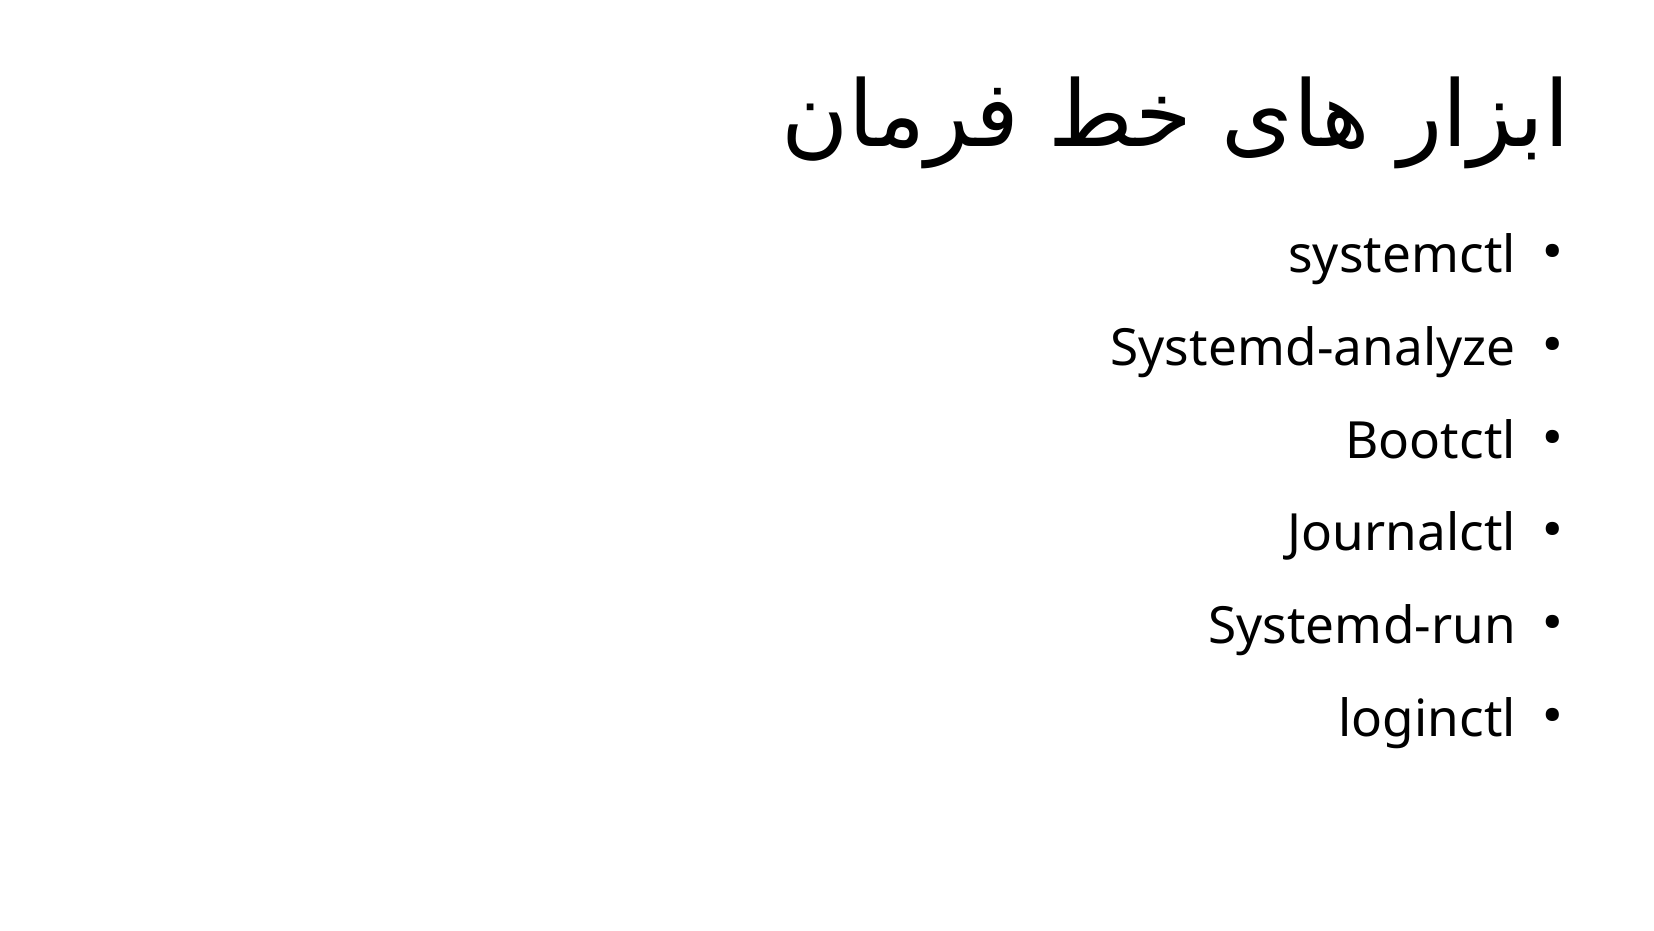

# ابزار های خط فرمان
systemctl
Systemd-analyze
Bootctl
Journalctl
Systemd-run
loginctl